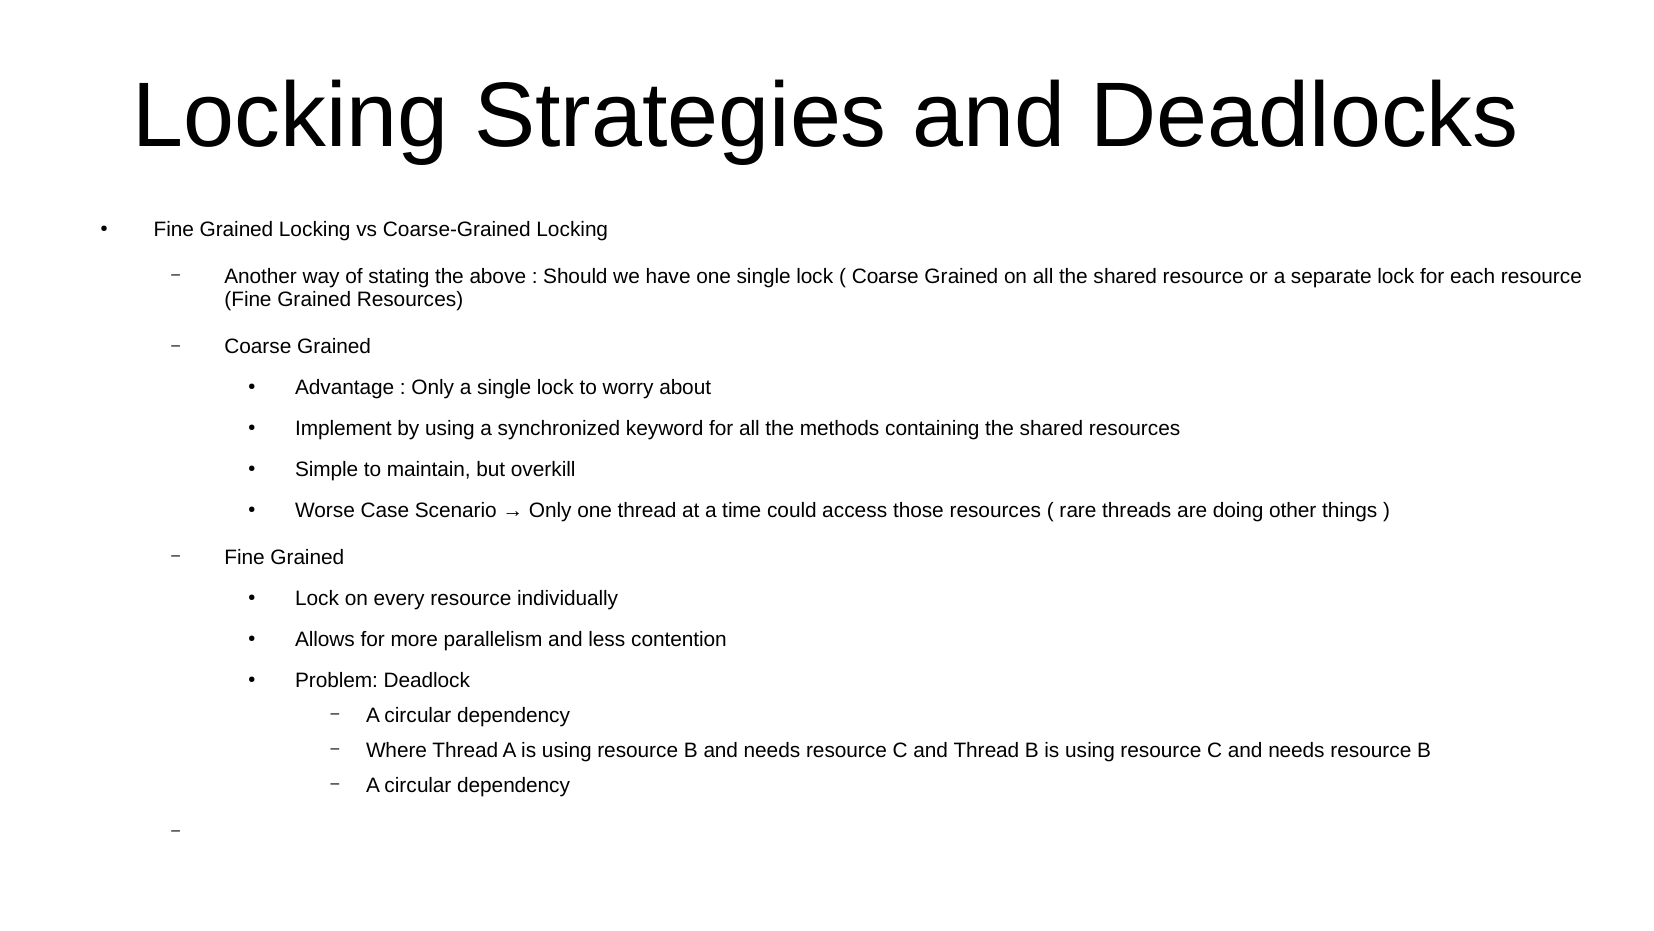

# Locking Strategies and Deadlocks
Fine Grained Locking vs Coarse-Grained Locking
Another way of stating the above : Should we have one single lock ( Coarse Grained on all the shared resource or a separate lock for each resource (Fine Grained Resources)
Coarse Grained
Advantage : Only a single lock to worry about
Implement by using a synchronized keyword for all the methods containing the shared resources
Simple to maintain, but overkill
Worse Case Scenario → Only one thread at a time could access those resources ( rare threads are doing other things )
Fine Grained
Lock on every resource individually
Allows for more parallelism and less contention
Problem: Deadlock
A circular dependency
Where Thread A is using resource B and needs resource C and Thread B is using resource C and needs resource B
A circular dependency